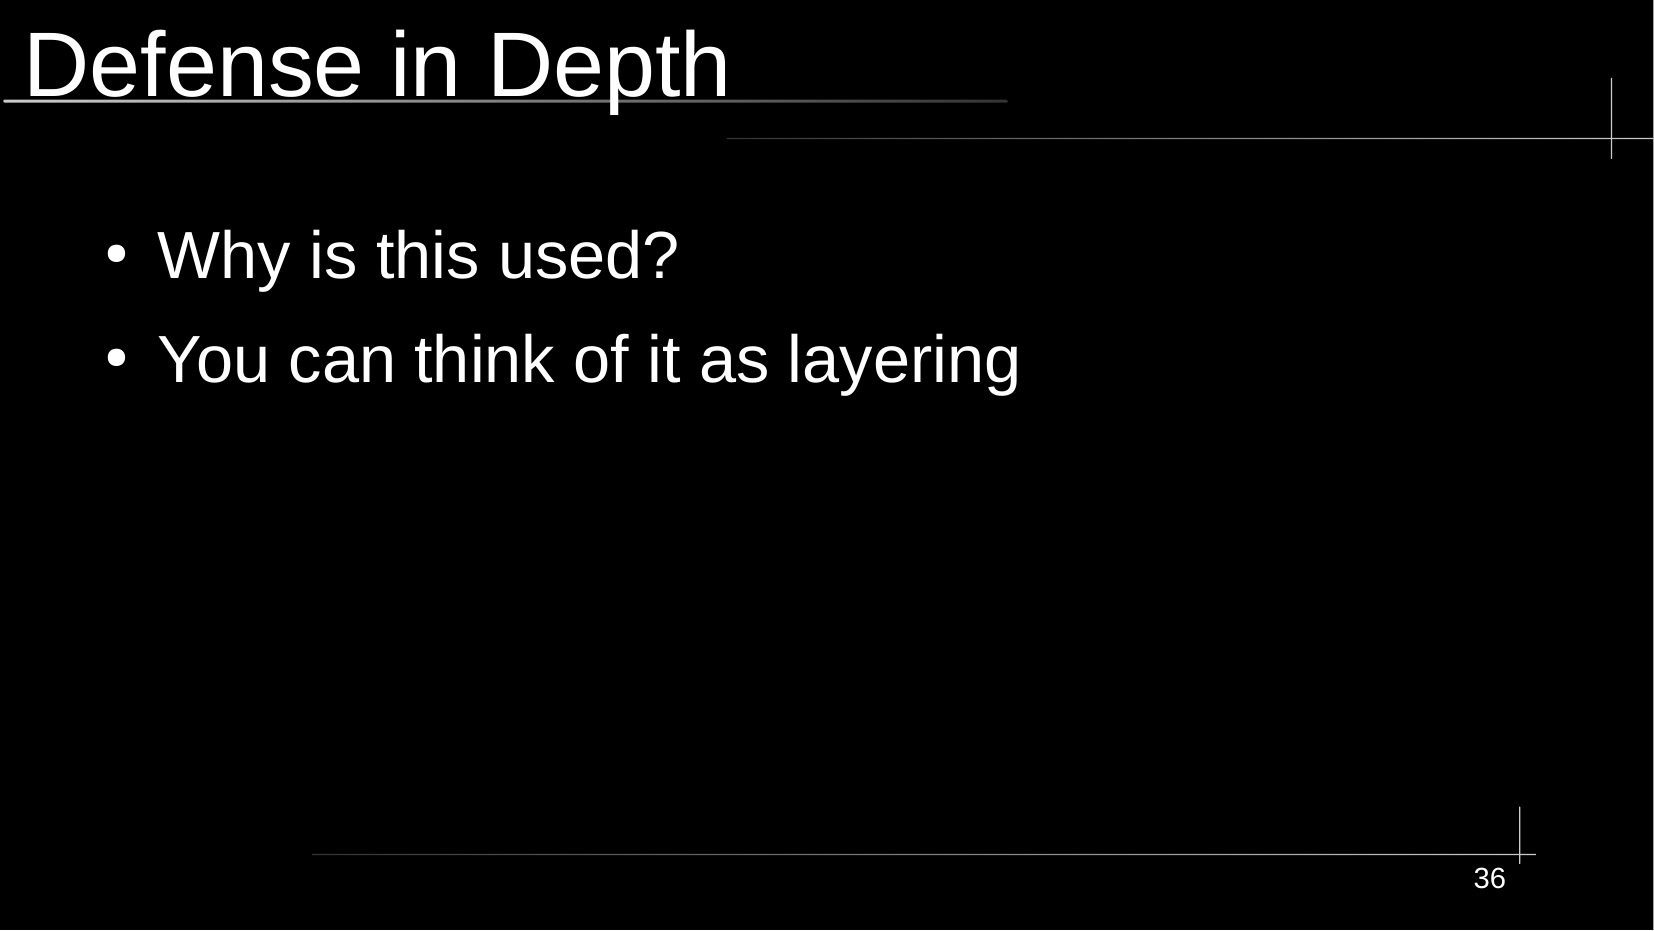

# Defense in Depth
Why is this used?
You can think of it as layering
36